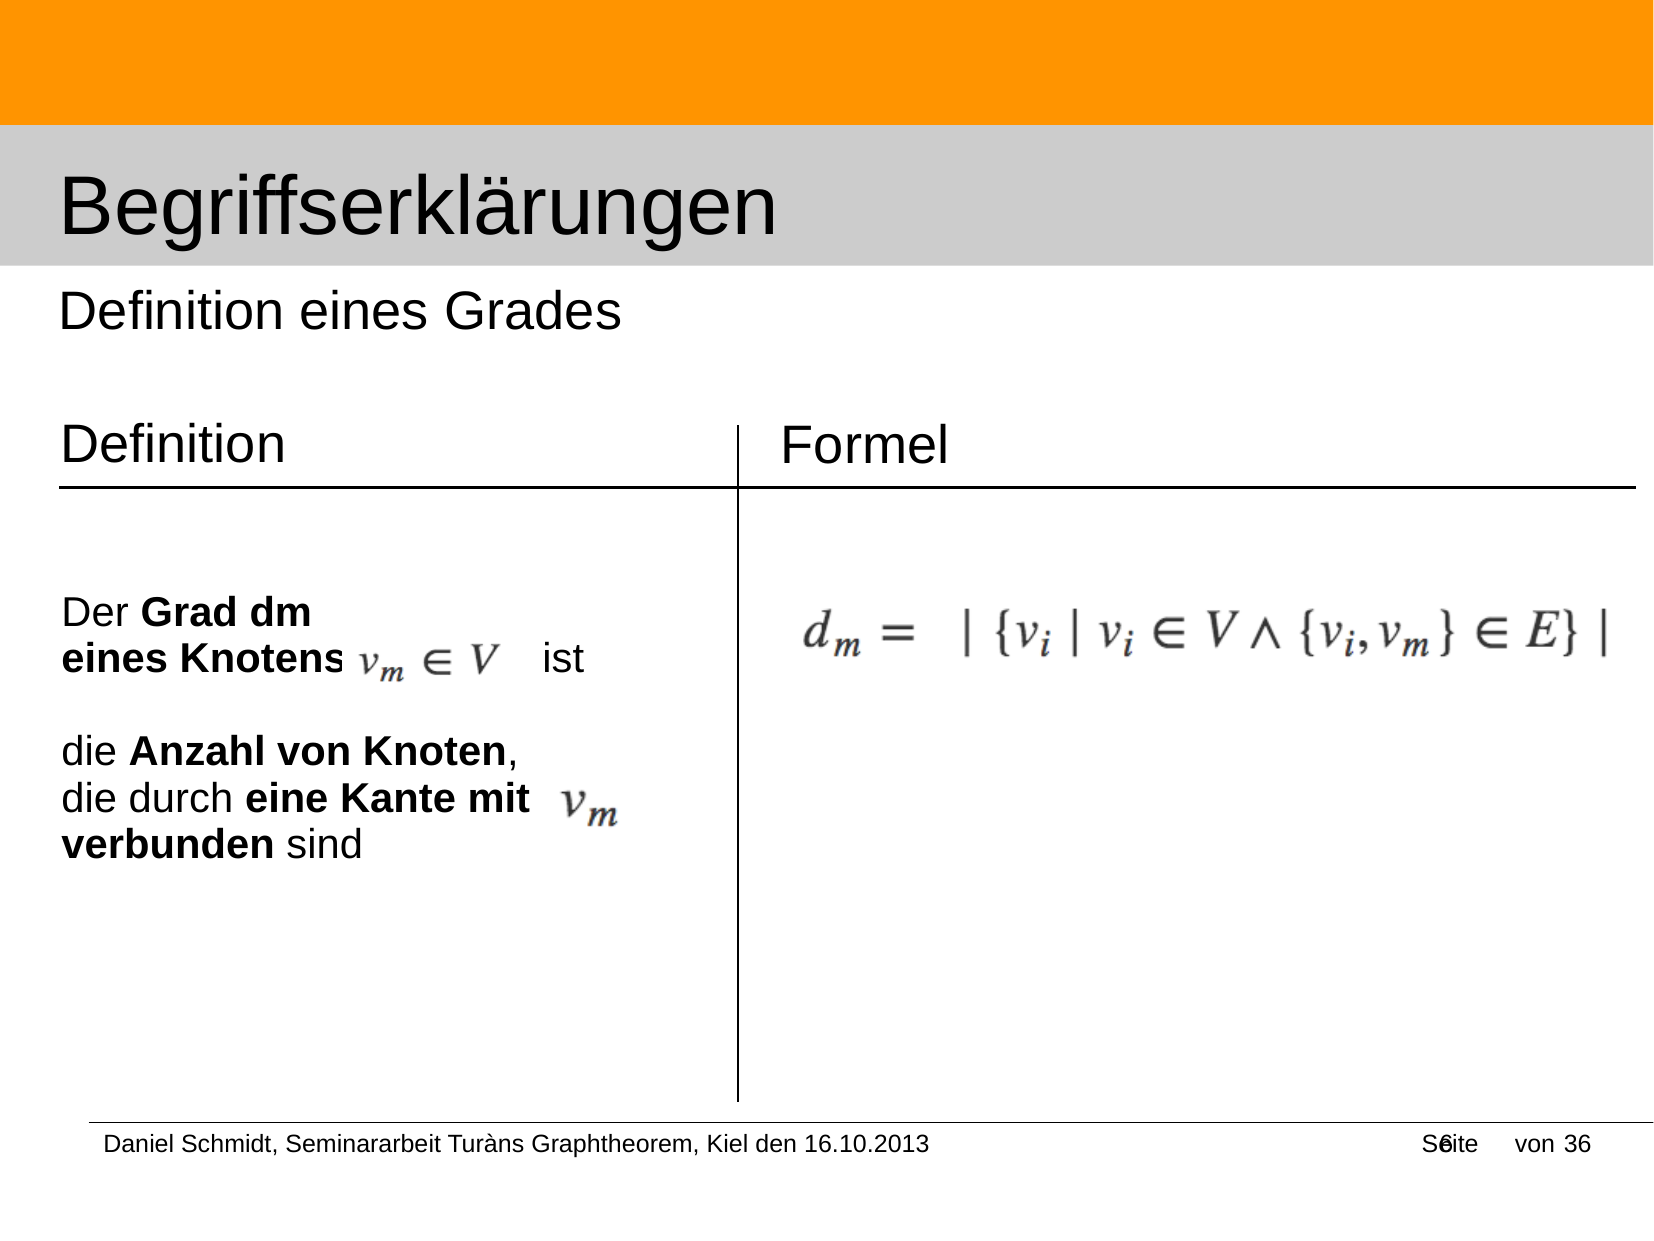

# Begriffserklärungen
Definition eines Grades
Formel
Definition
Der Grad dm
eines Knotens ist
die Anzahl von Knoten,
die durch eine Kante mit verbunden sind
36
von
Daniel Schmidt, Seminararbeit Turàns Graphtheorem, Kiel den 16.10.2013
Seite